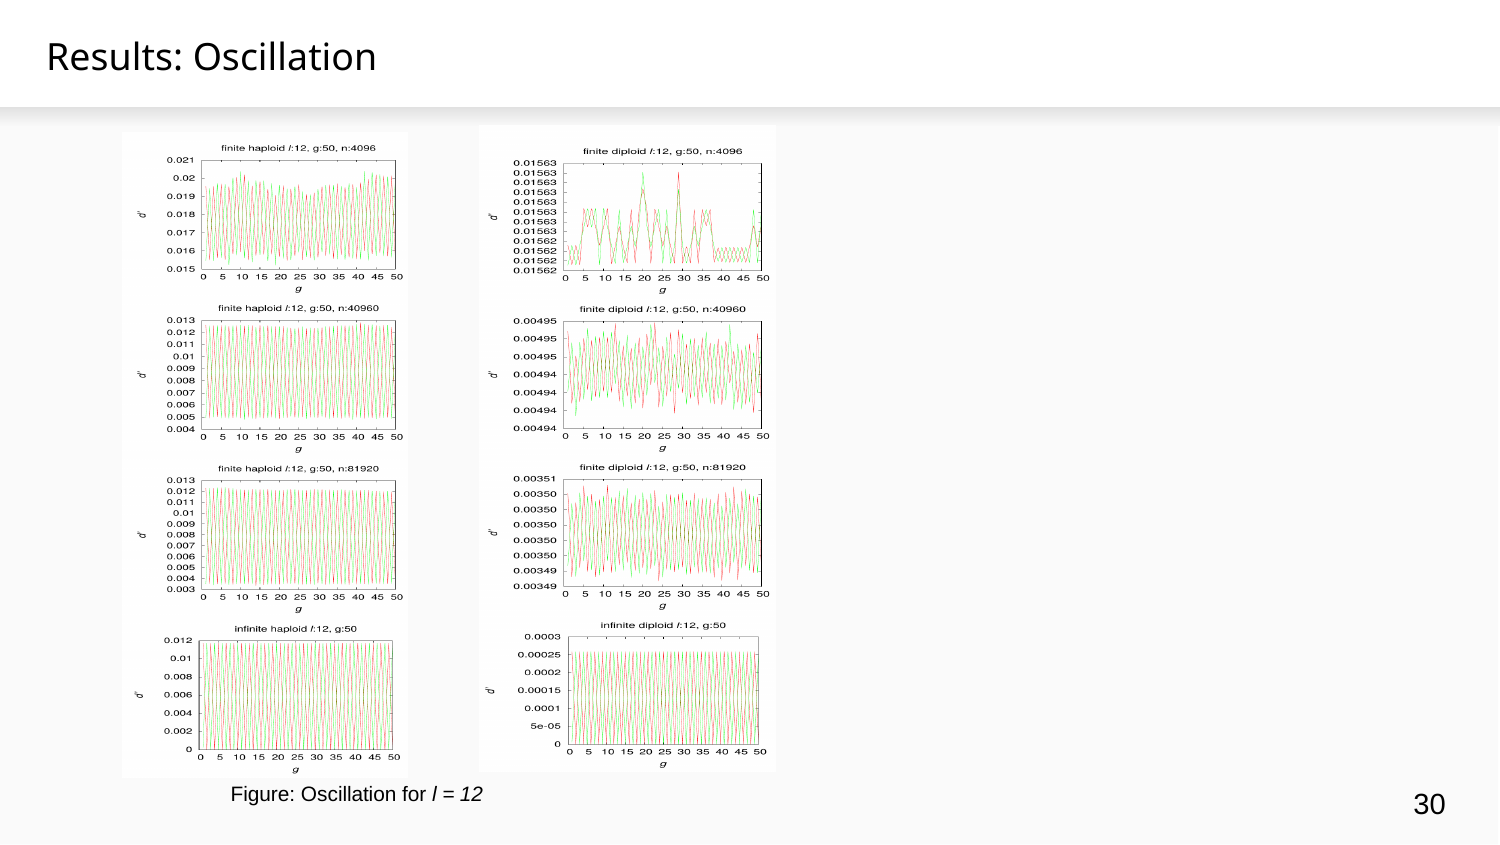

# Results: Oscillation
30
Figure: Oscillation for l = 12